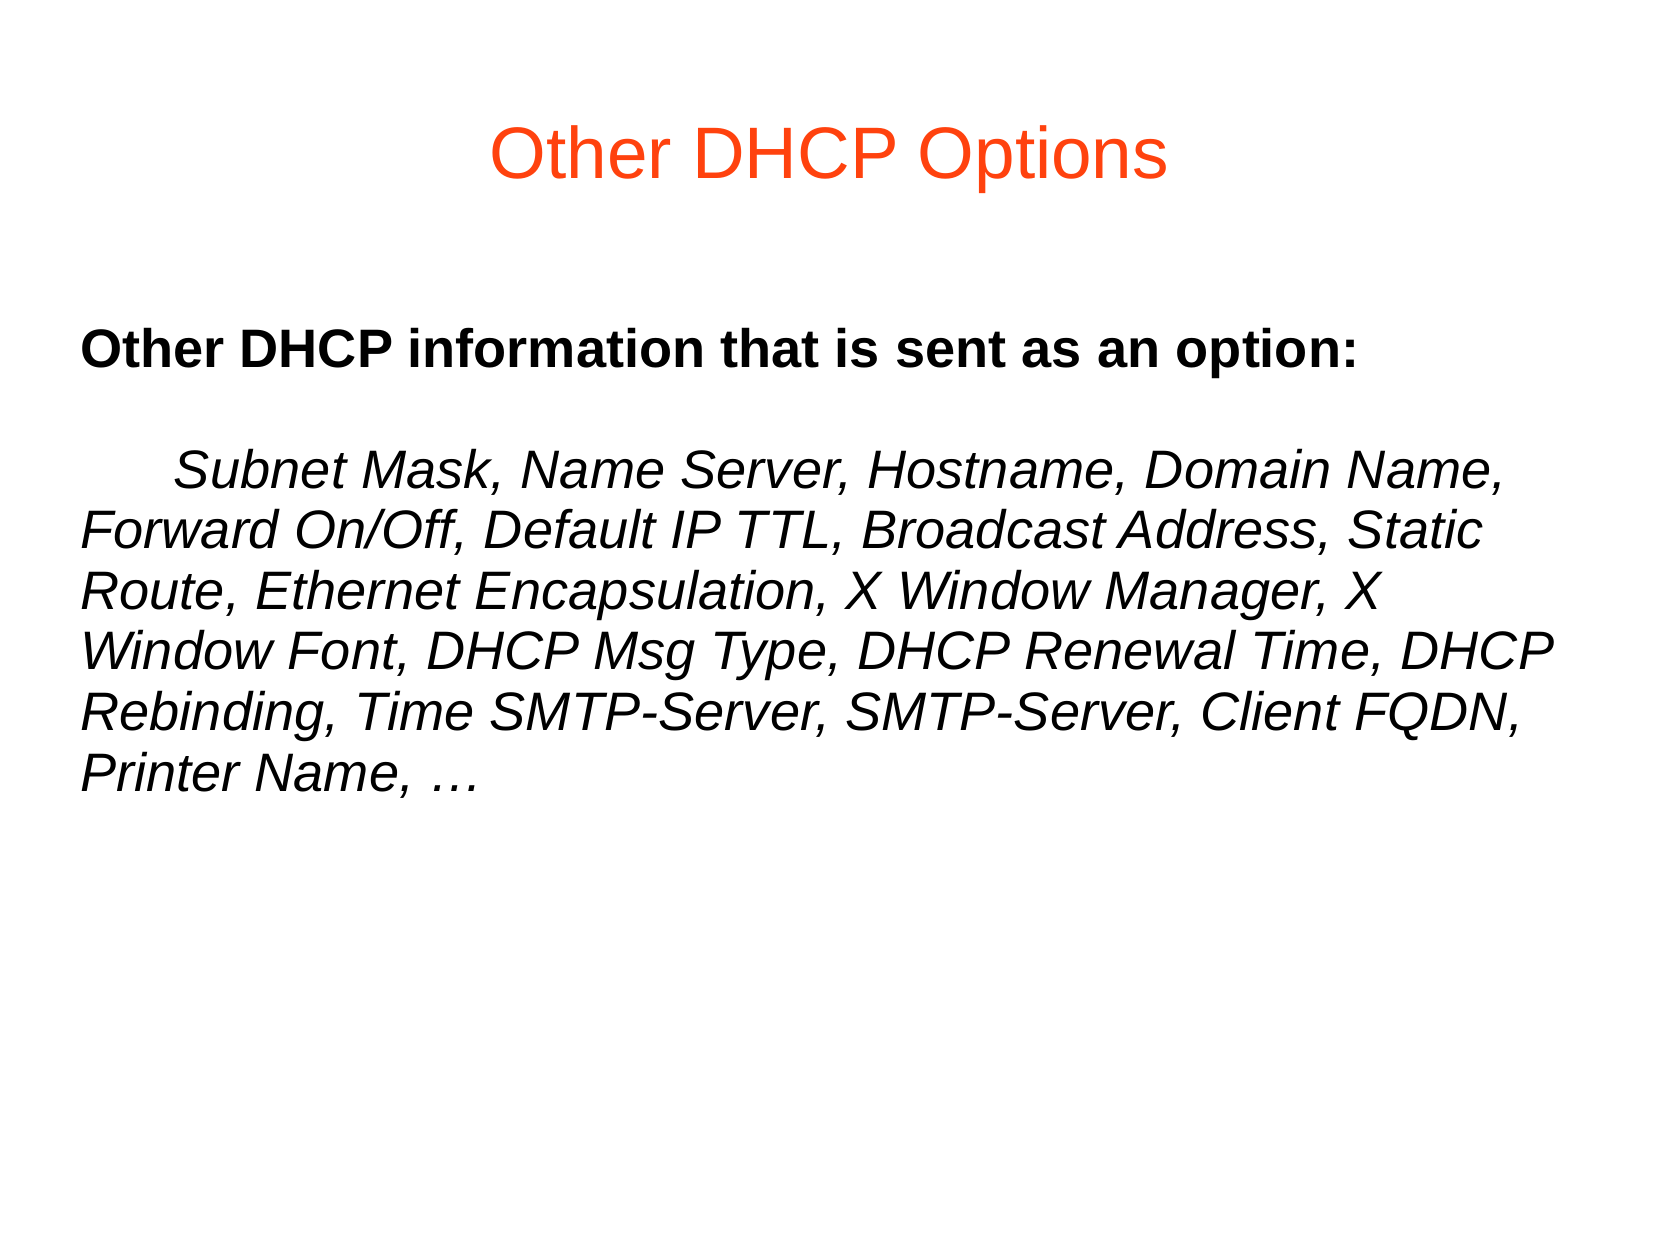

# Other DHCP Options
Other DHCP information that is sent as an option:
	Subnet Mask, Name Server, Hostname, Domain Name, Forward On/Off, Default IP TTL, Broadcast Address, Static Route, Ethernet Encapsulation, X Window Manager, X Window Font, DHCP Msg Type, DHCP Renewal Time, DHCP Rebinding, Time SMTP-Server, SMTP-Server, Client FQDN, Printer Name, …